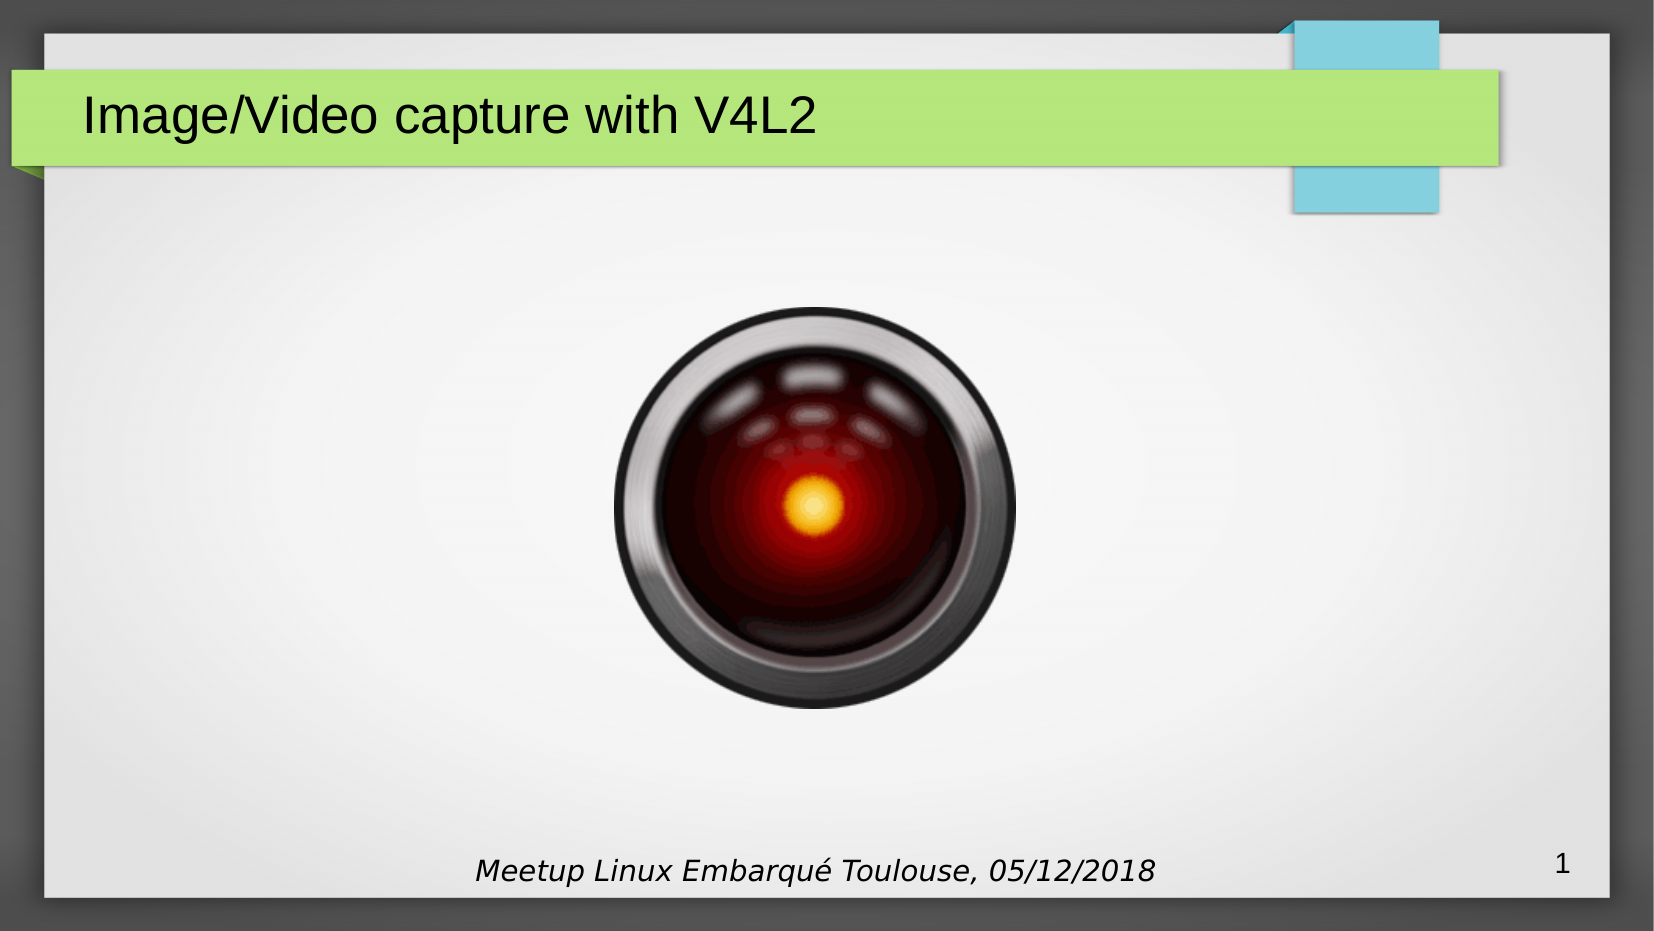

# Image/Video capture with V4L2
Meetup Linux Embarqué Toulouse, 05/12/2018
1